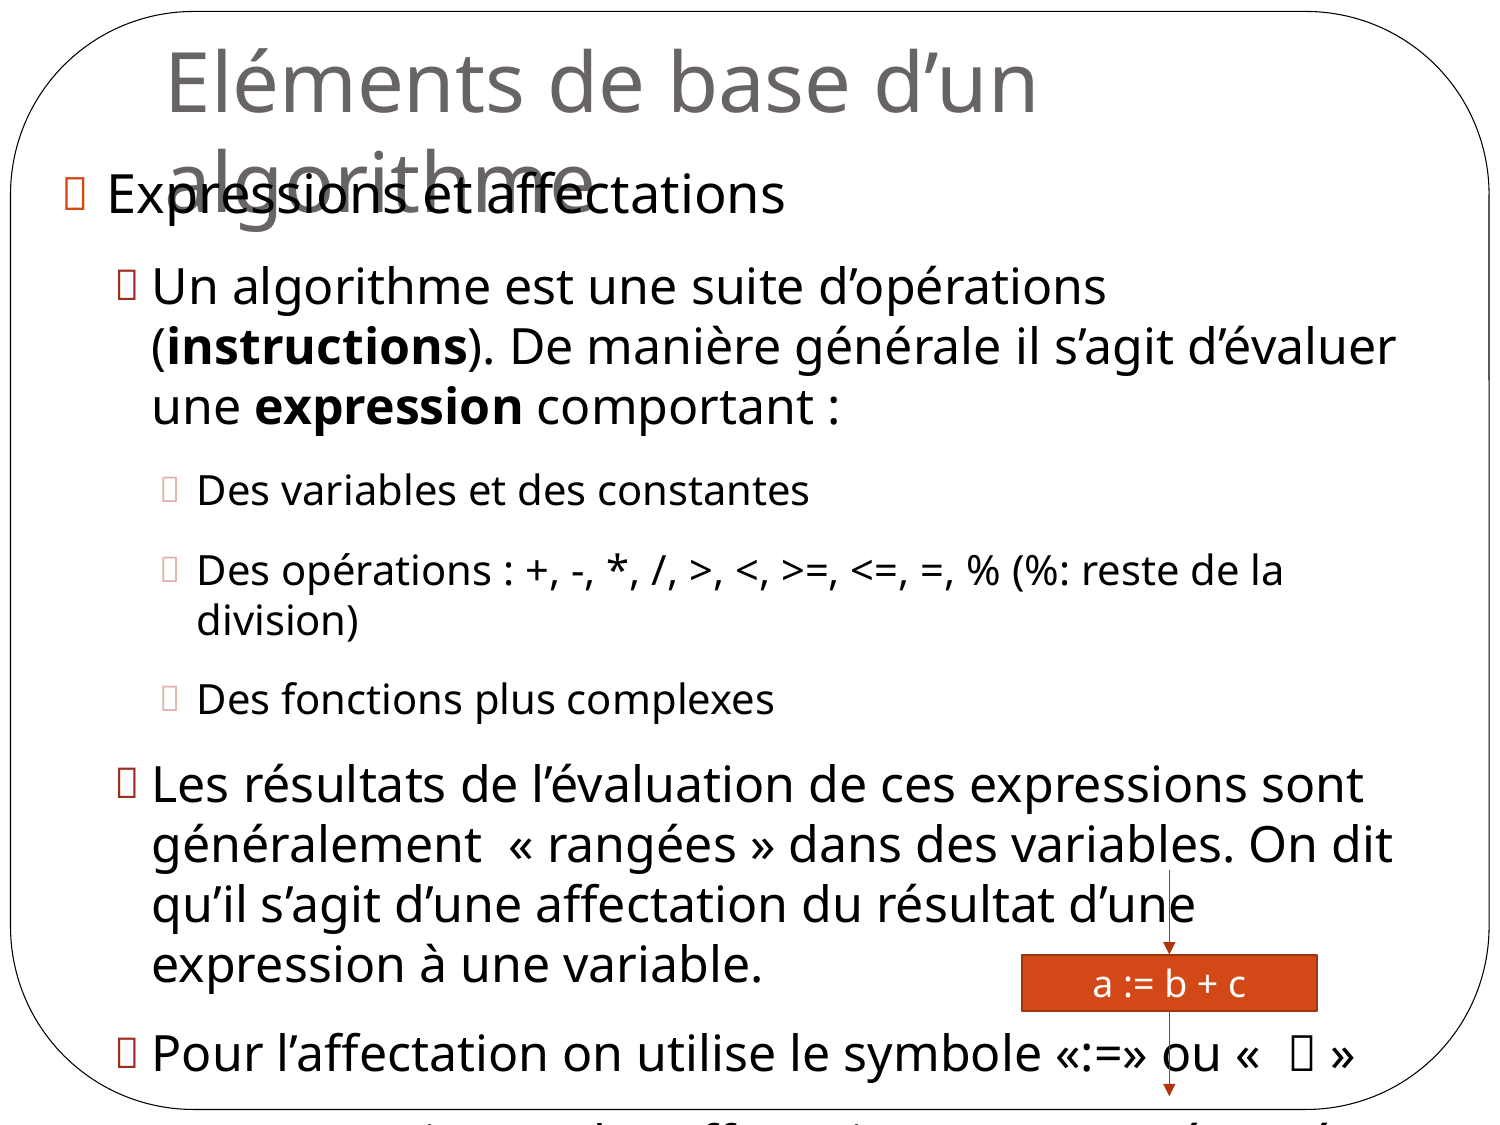

# Eléments de base d’un algorithme
Expressions et affectations
Un algorithme est une suite d’opérations (instructions). De manière générale il s’agit d’évaluer une expression comportant :
Des variables et des constantes
Des opérations : +, -, *, /, >, <, >=, <=, =, % (%: reste de la division)
Des fonctions plus complexes
Les résultats de l’évaluation de ces expressions sont généralement « rangées » dans des variables. On dit qu’il s’agit d’une affectation du résultat d’une expression à une variable.
Pour l’affectation on utilise le symbole «:=» ou «   »
Les expressions et les affectations sont représentées dans un organigramme avec le symbole rectangle :
a := b + c